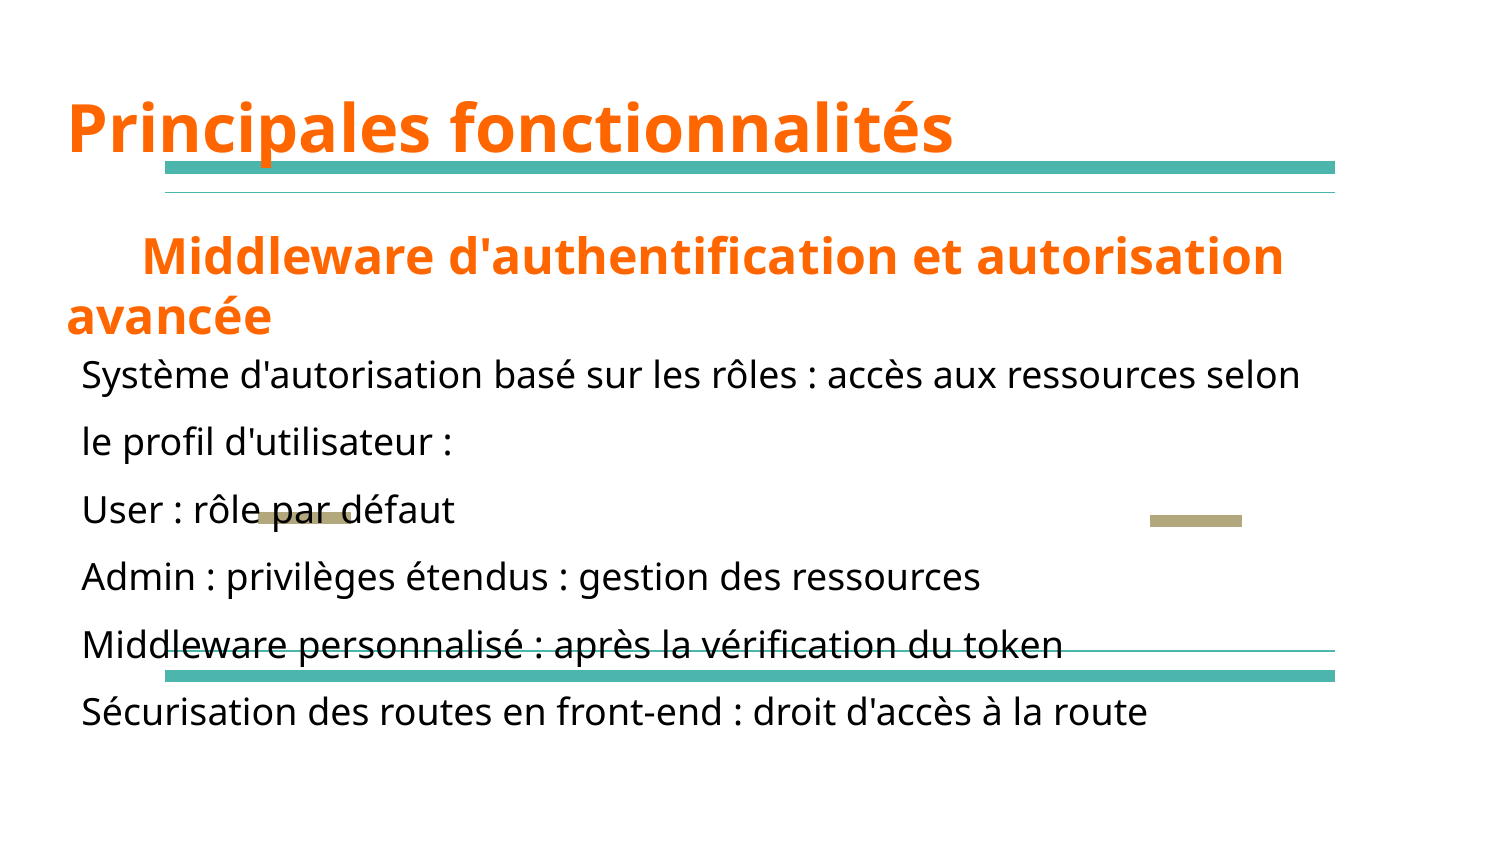

# Principales fonctionnalités
Middleware d'authentification et autorisation avancée
Système d'autorisation basé sur les rôles : accès aux ressources selon le profil d'utilisateur :
User : rôle par défaut
Admin : privilèges étendus : gestion des ressources
Middleware personnalisé : après la vérification du token
Sécurisation des routes en front-end : droit d'accès à la route